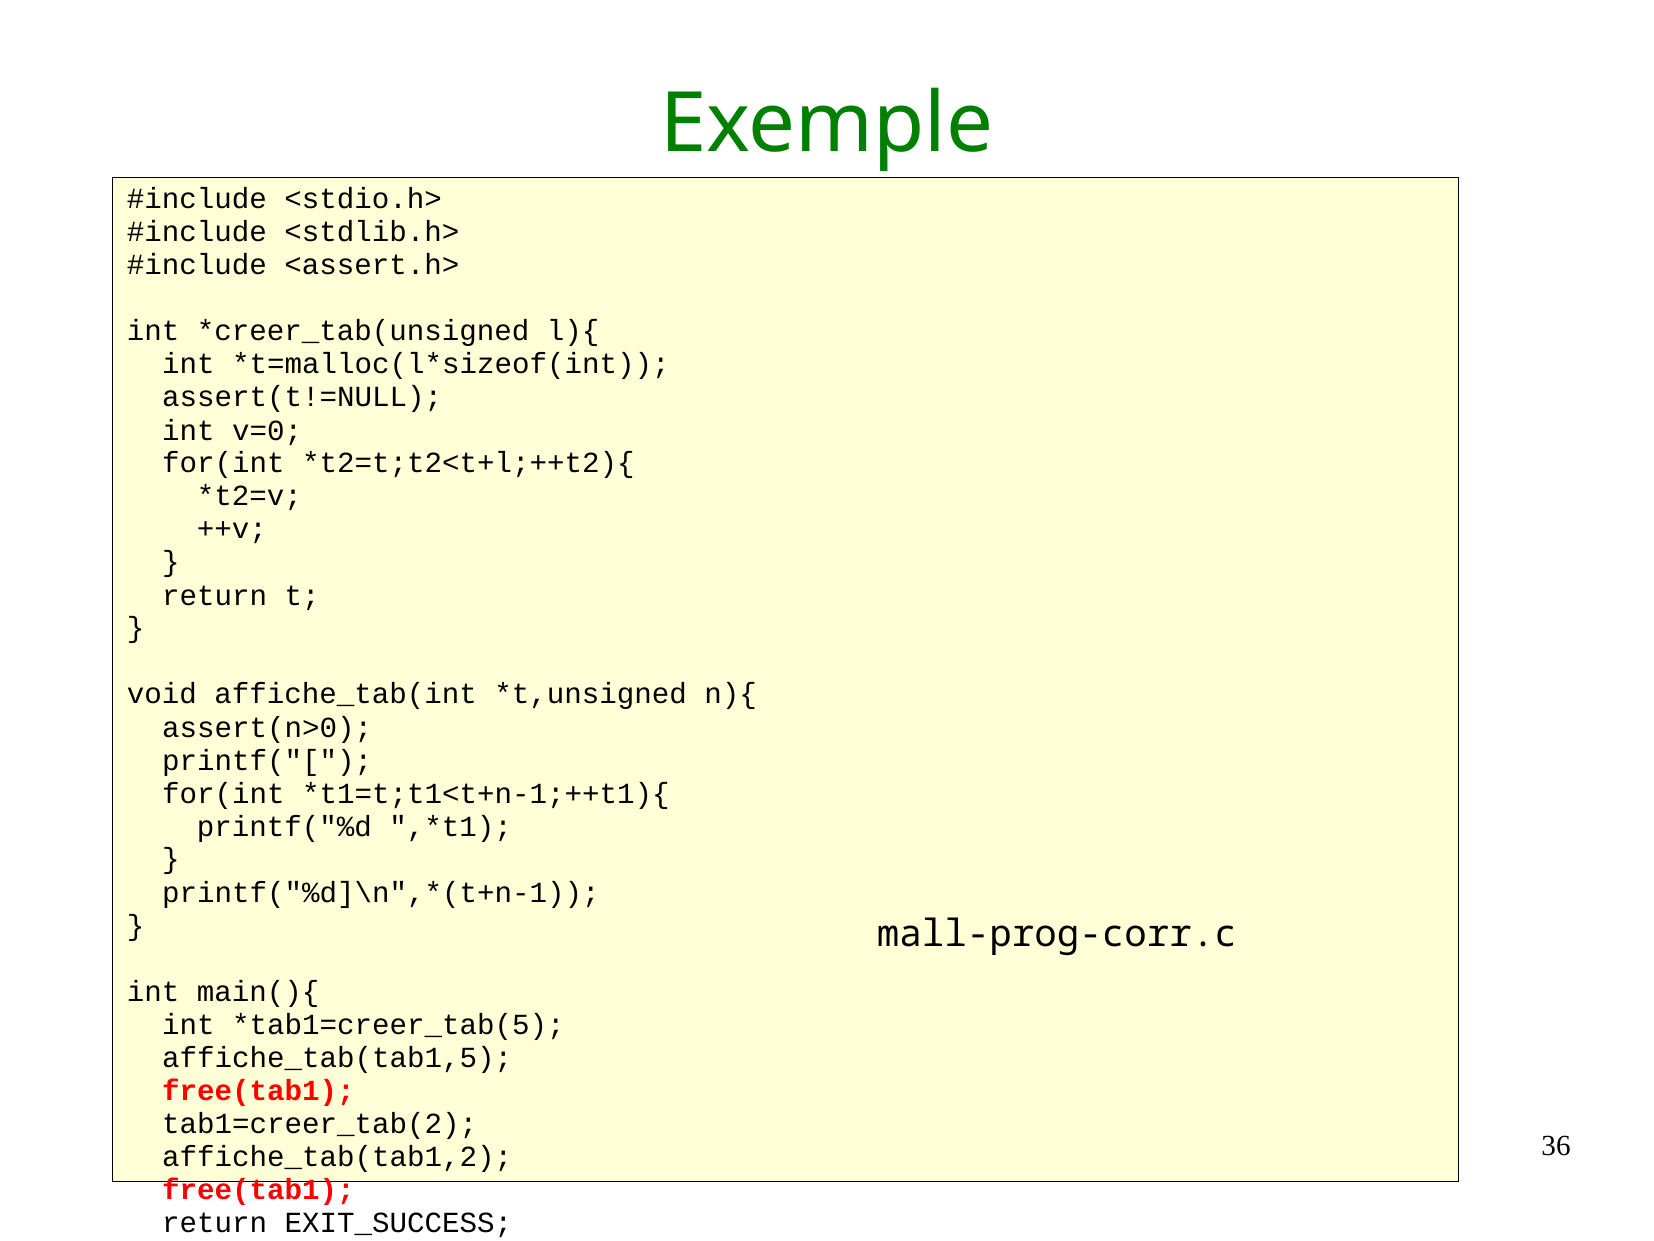

# Exemple
#include <stdio.h>
#include <stdlib.h>
#include <assert.h>
int *creer_tab(unsigned l){
 int *t=malloc(l*sizeof(int));
 assert(t!=NULL);
 int v=0;
 for(int *t2=t;t2<t+l;++t2){
 *t2=v;
 ++v;
 }
 return t;
}
void affiche_tab(int *t,unsigned n){
 assert(n>0);
 printf("[");
 for(int *t1=t;t1<t+n-1;++t1){
 printf("%d ",*t1);
 }
 printf("%d]\n",*(t+n-1));
}
int main(){
 int *tab1=creer_tab(5);
 affiche_tab(tab1,5);
 free(tab1);
 tab1=creer_tab(2);
 affiche_tab(tab1,2);
 free(tab1);
 return EXIT_SUCCESS;
}
mall-prog-corr.c
C - COURS 8
36